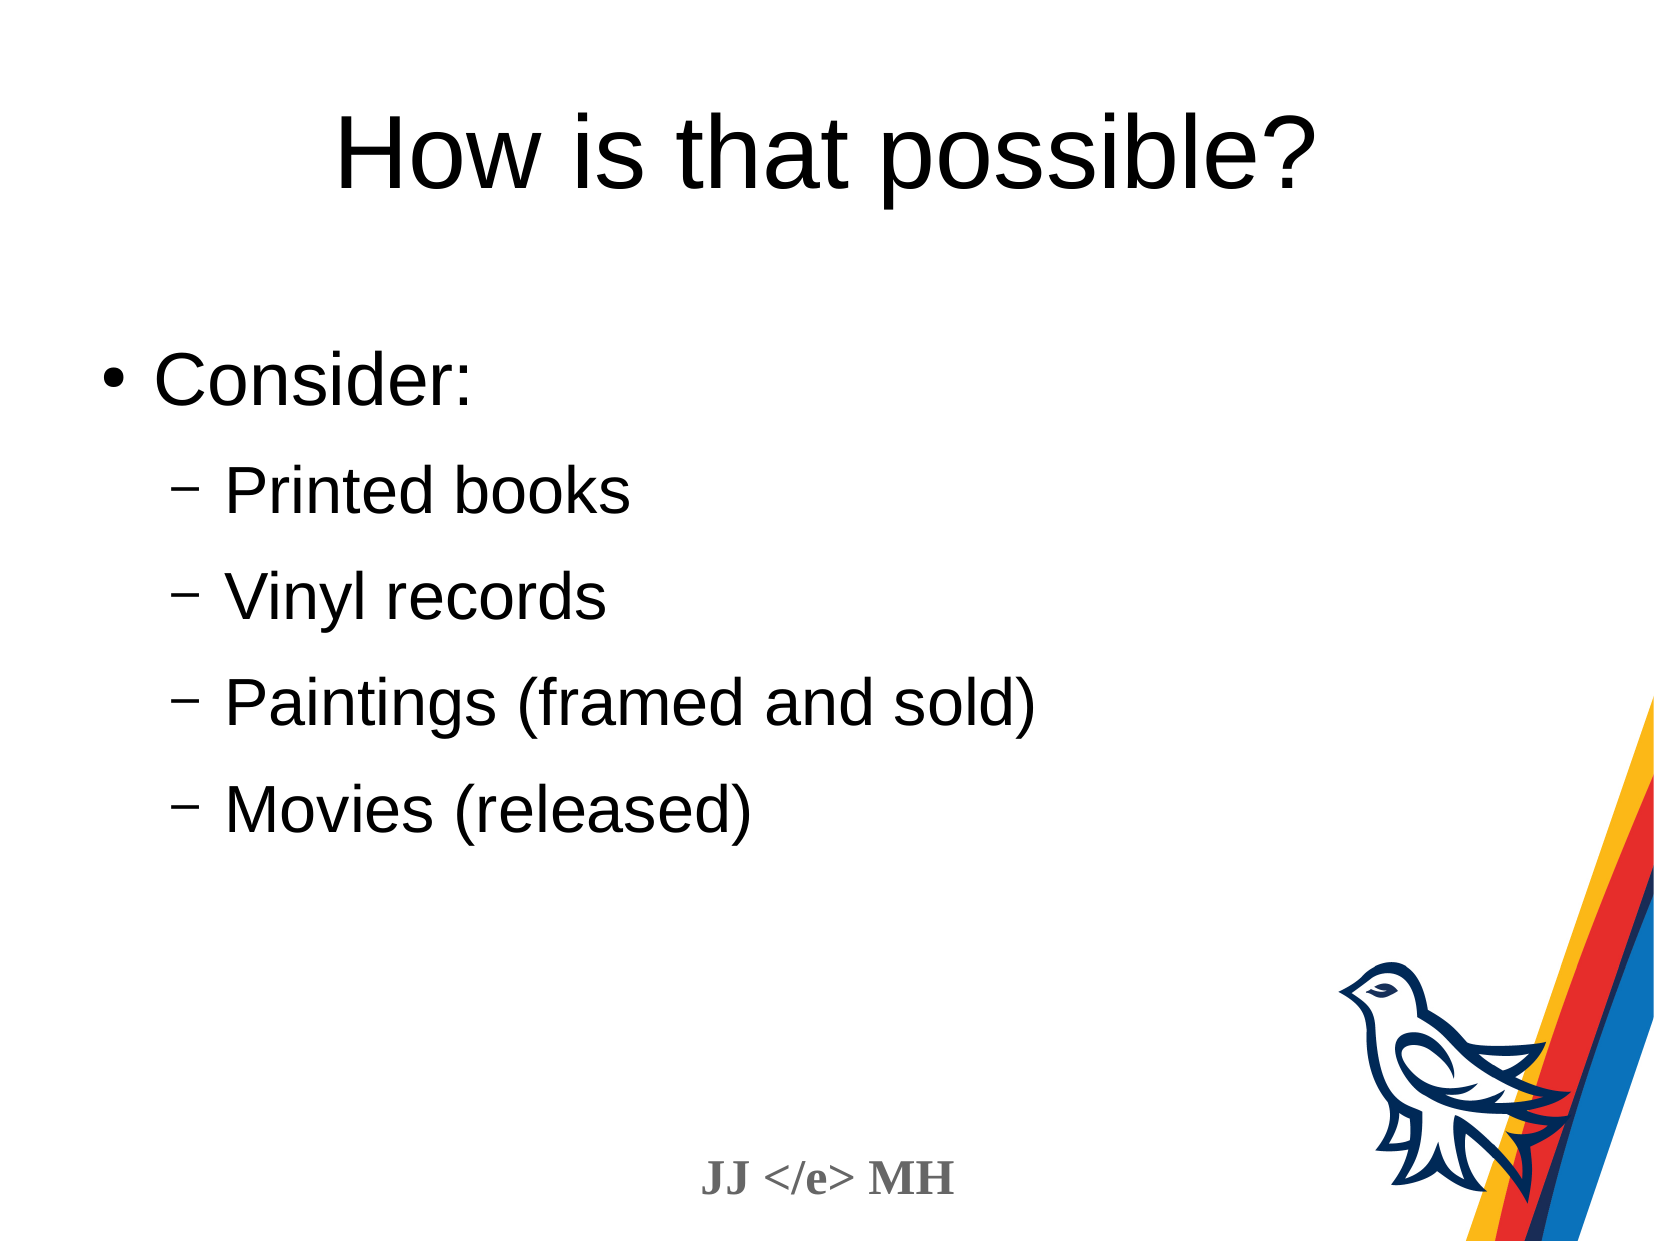

# How is that possible?
Consider:
Printed books
Vinyl records
Paintings (framed and sold)
Movies (released)